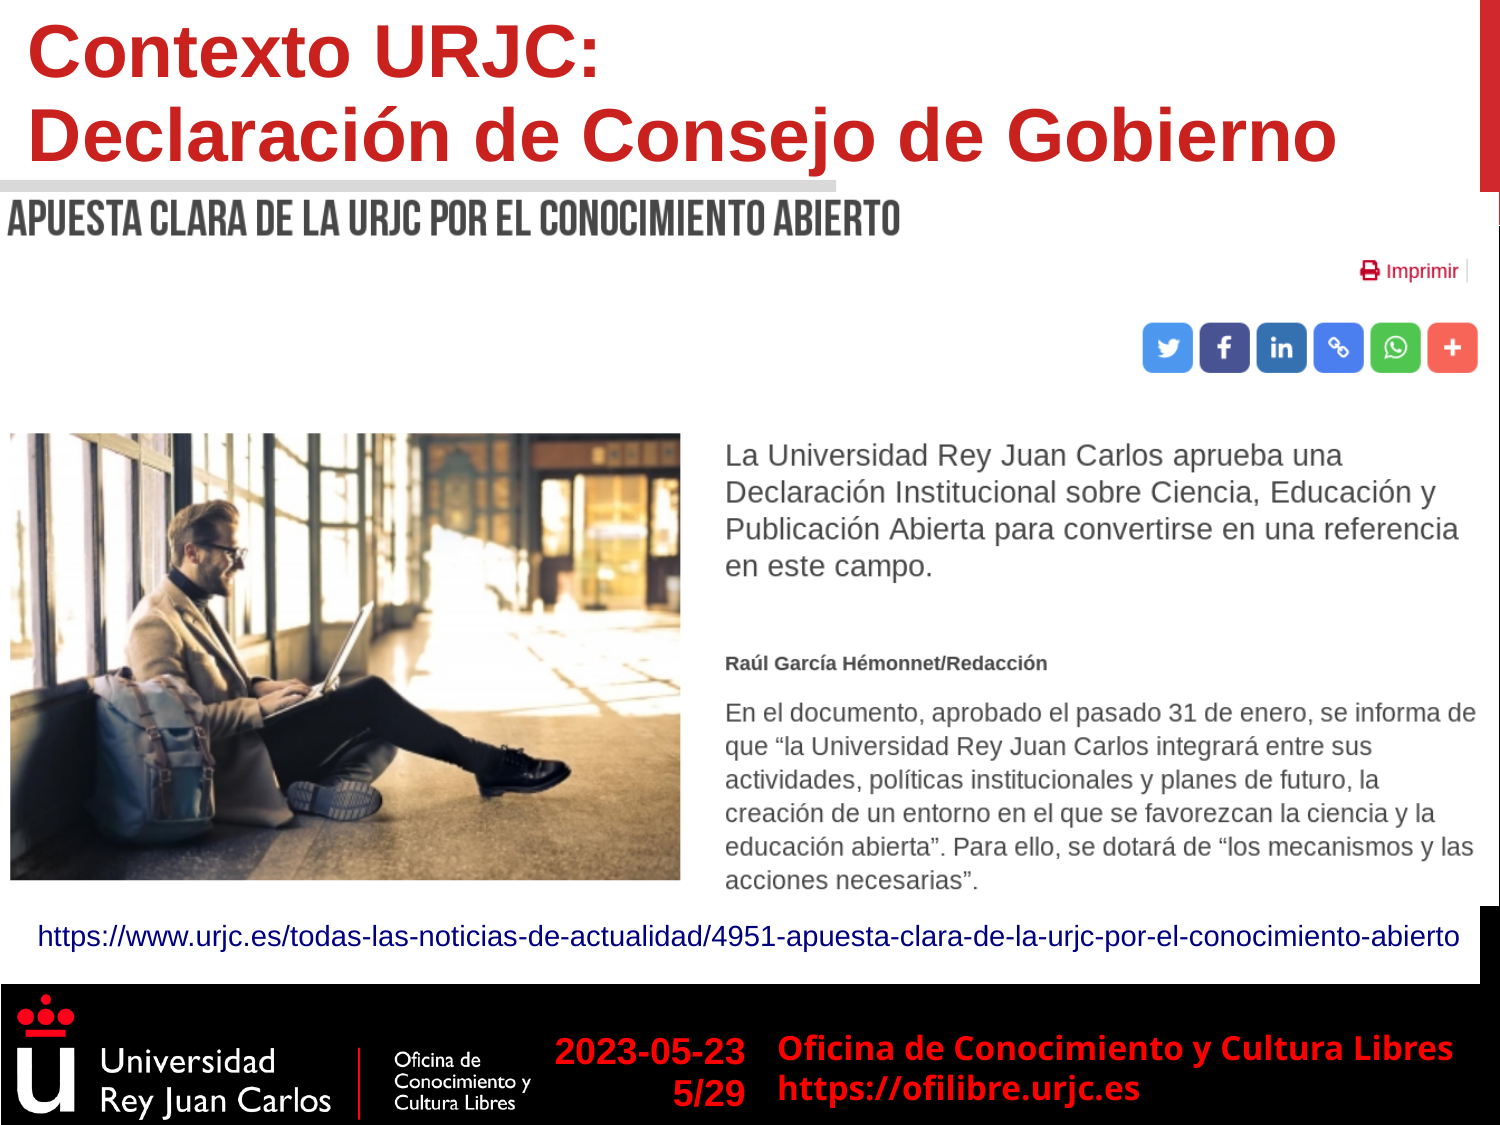

Contexto URJC:
Declaración de Consejo de Gobierno
#
https://www.urjc.es/todas-las-noticias-de-actualidad/4951-apuesta-clara-de-la-urjc-por-el-conocimiento-abierto